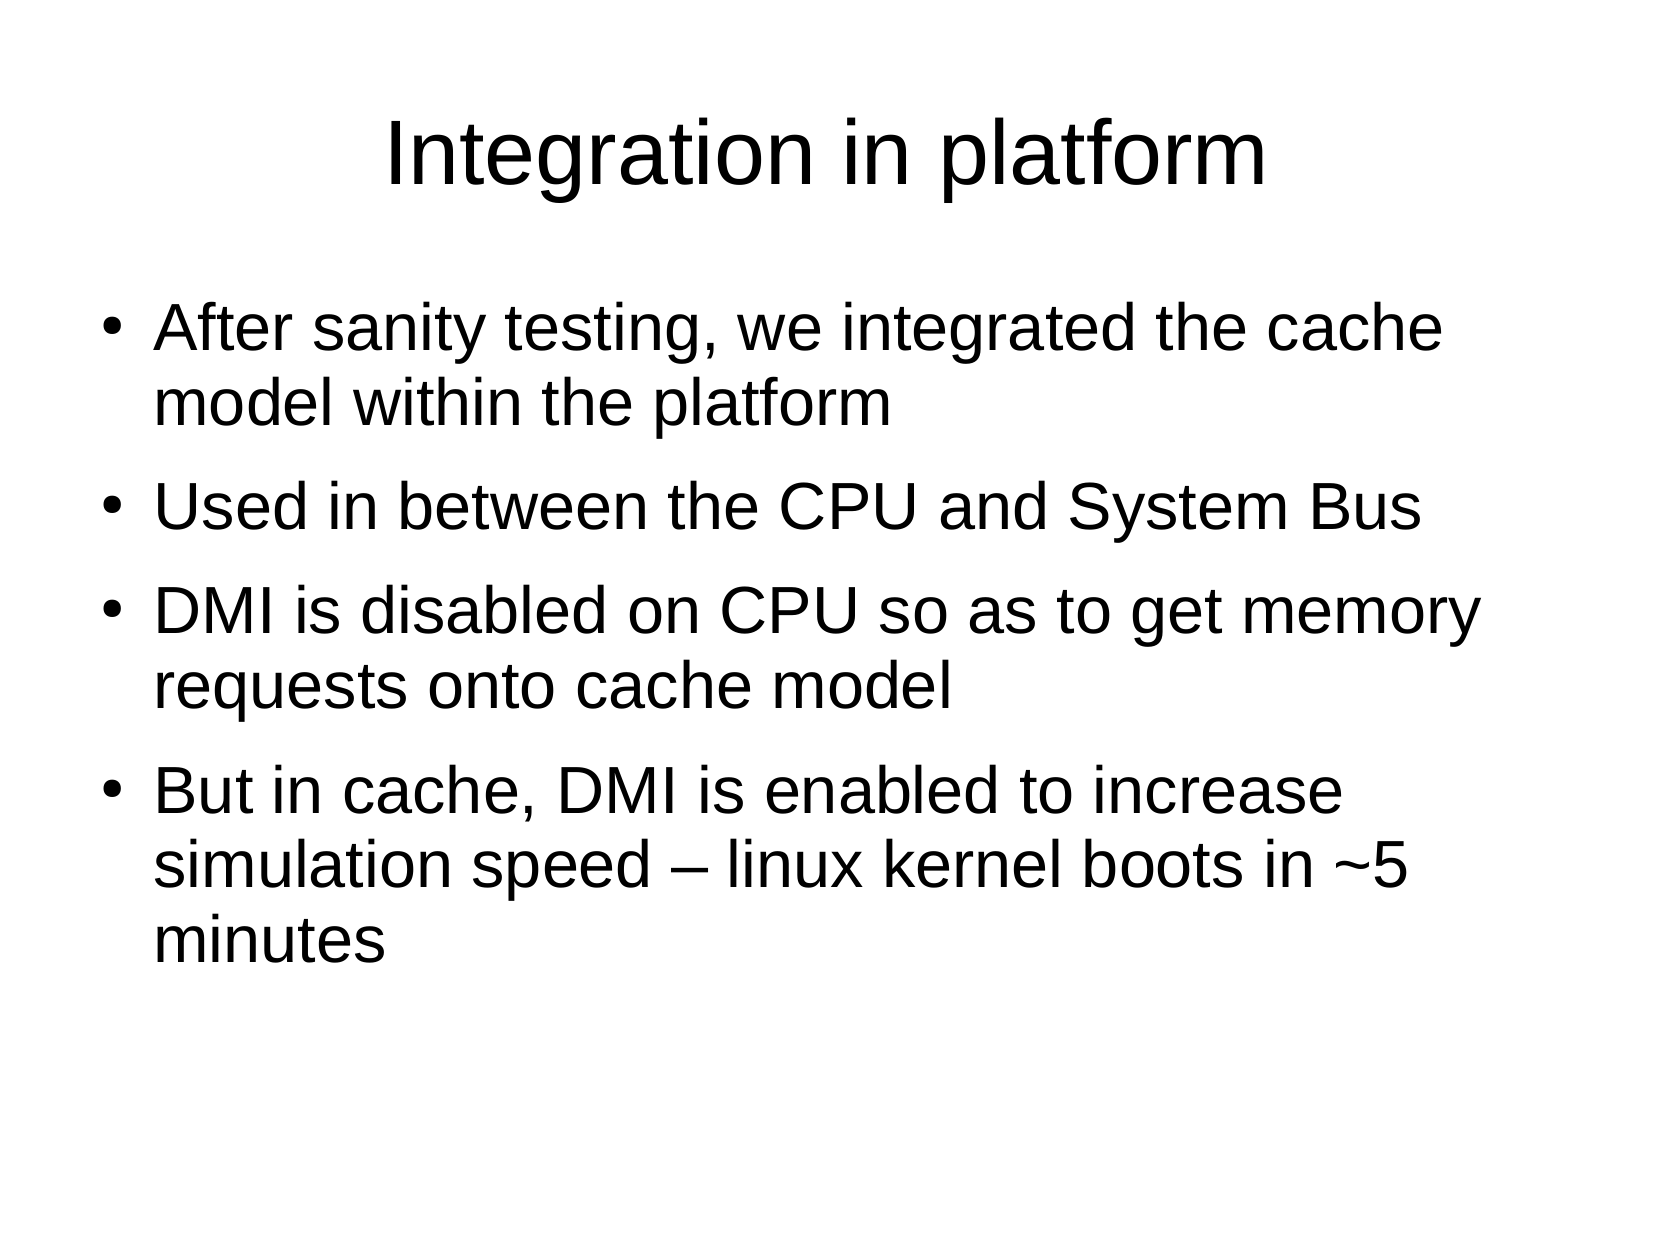

# Integration in platform
After sanity testing, we integrated the cache model within the platform
Used in between the CPU and System Bus
DMI is disabled on CPU so as to get memory requests onto cache model
But in cache, DMI is enabled to increase simulation speed – linux kernel boots in ~5 minutes